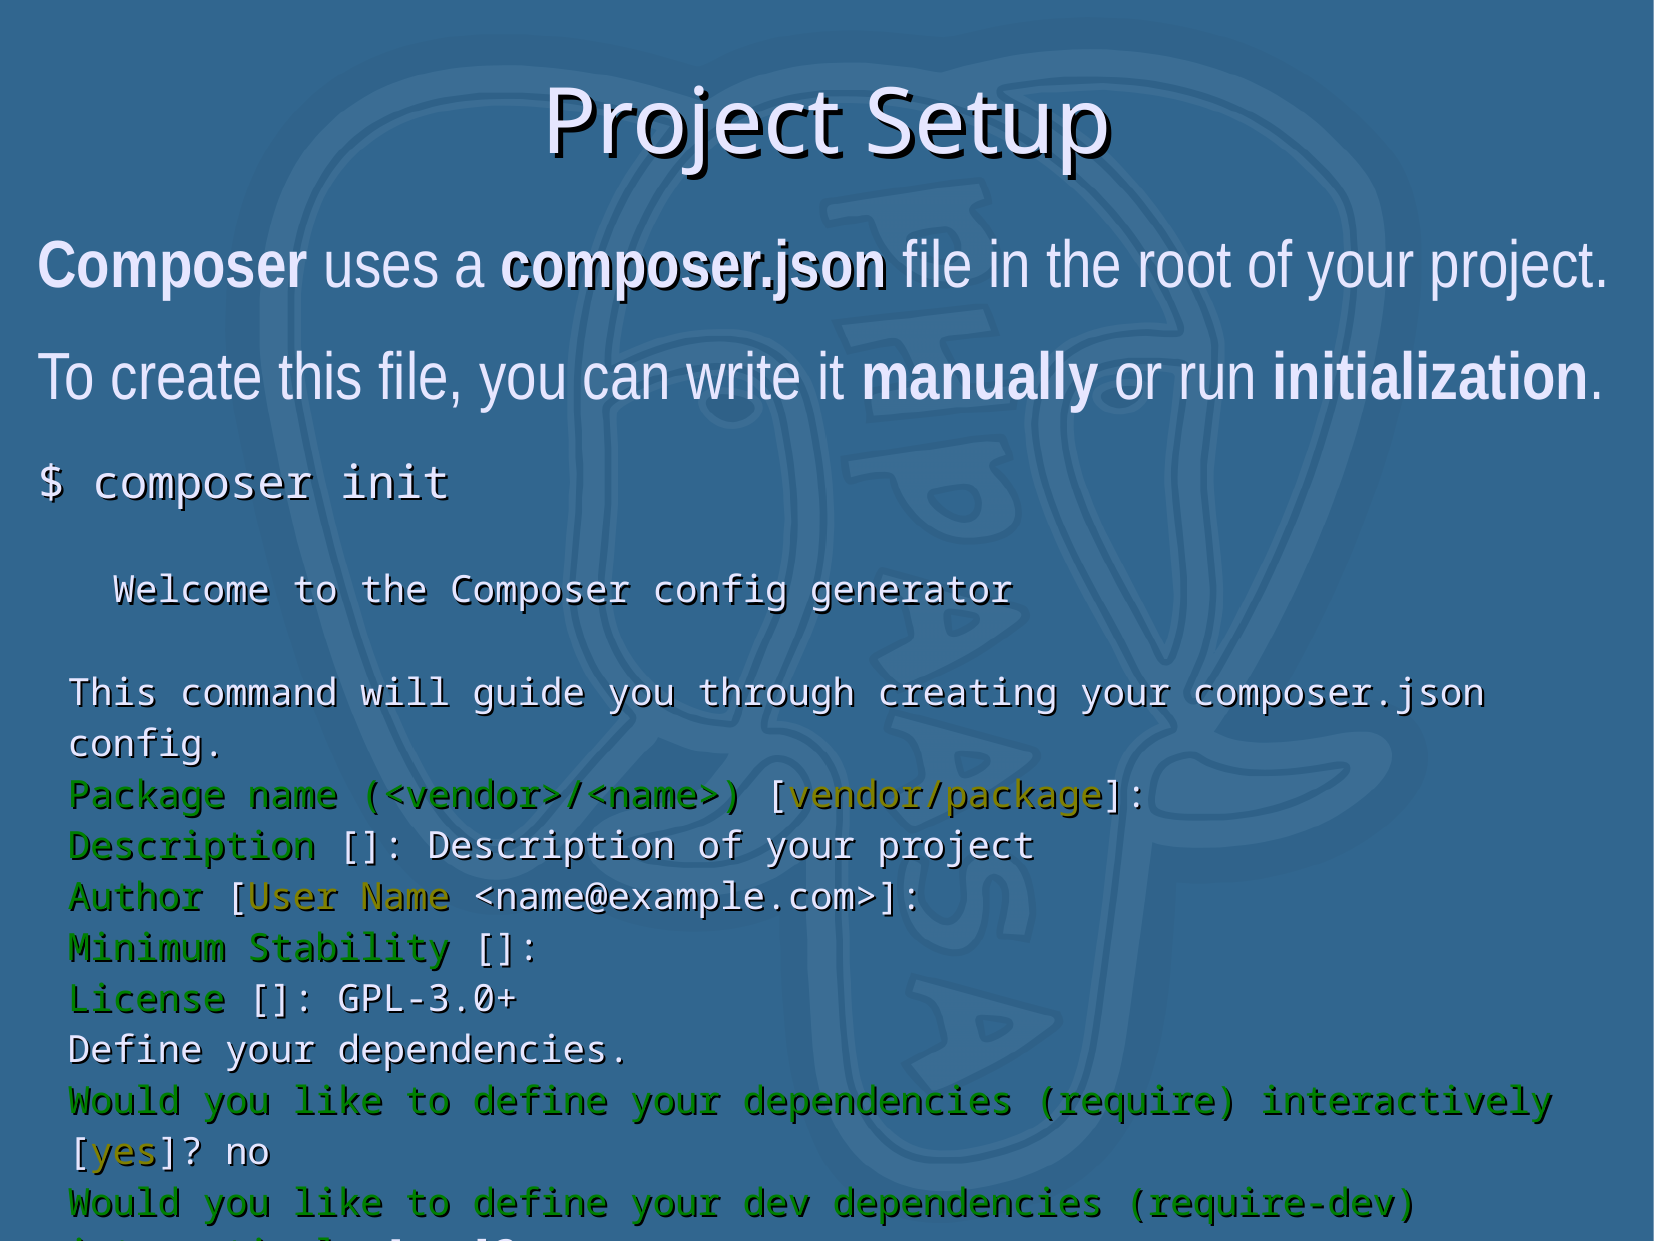

# Project Setup
Composer uses a composer.json file in the root of your project.
To create this file, you can write it manually or run initialization.
$ composer init
 Welcome to the Composer config generator
This command will guide you through creating your composer.json config.
Package name (<vendor>/<name>) [vendor/package]:
Description []: Description of your project
Author [User Name <name@example.com>]:
Minimum Stability []:
License []: GPL-3.0+
Define your dependencies.
Would you like to define your dependencies (require) interactively [yes]? no
Would you like to define your dev dependencies (require-dev) interactively [yes]? no